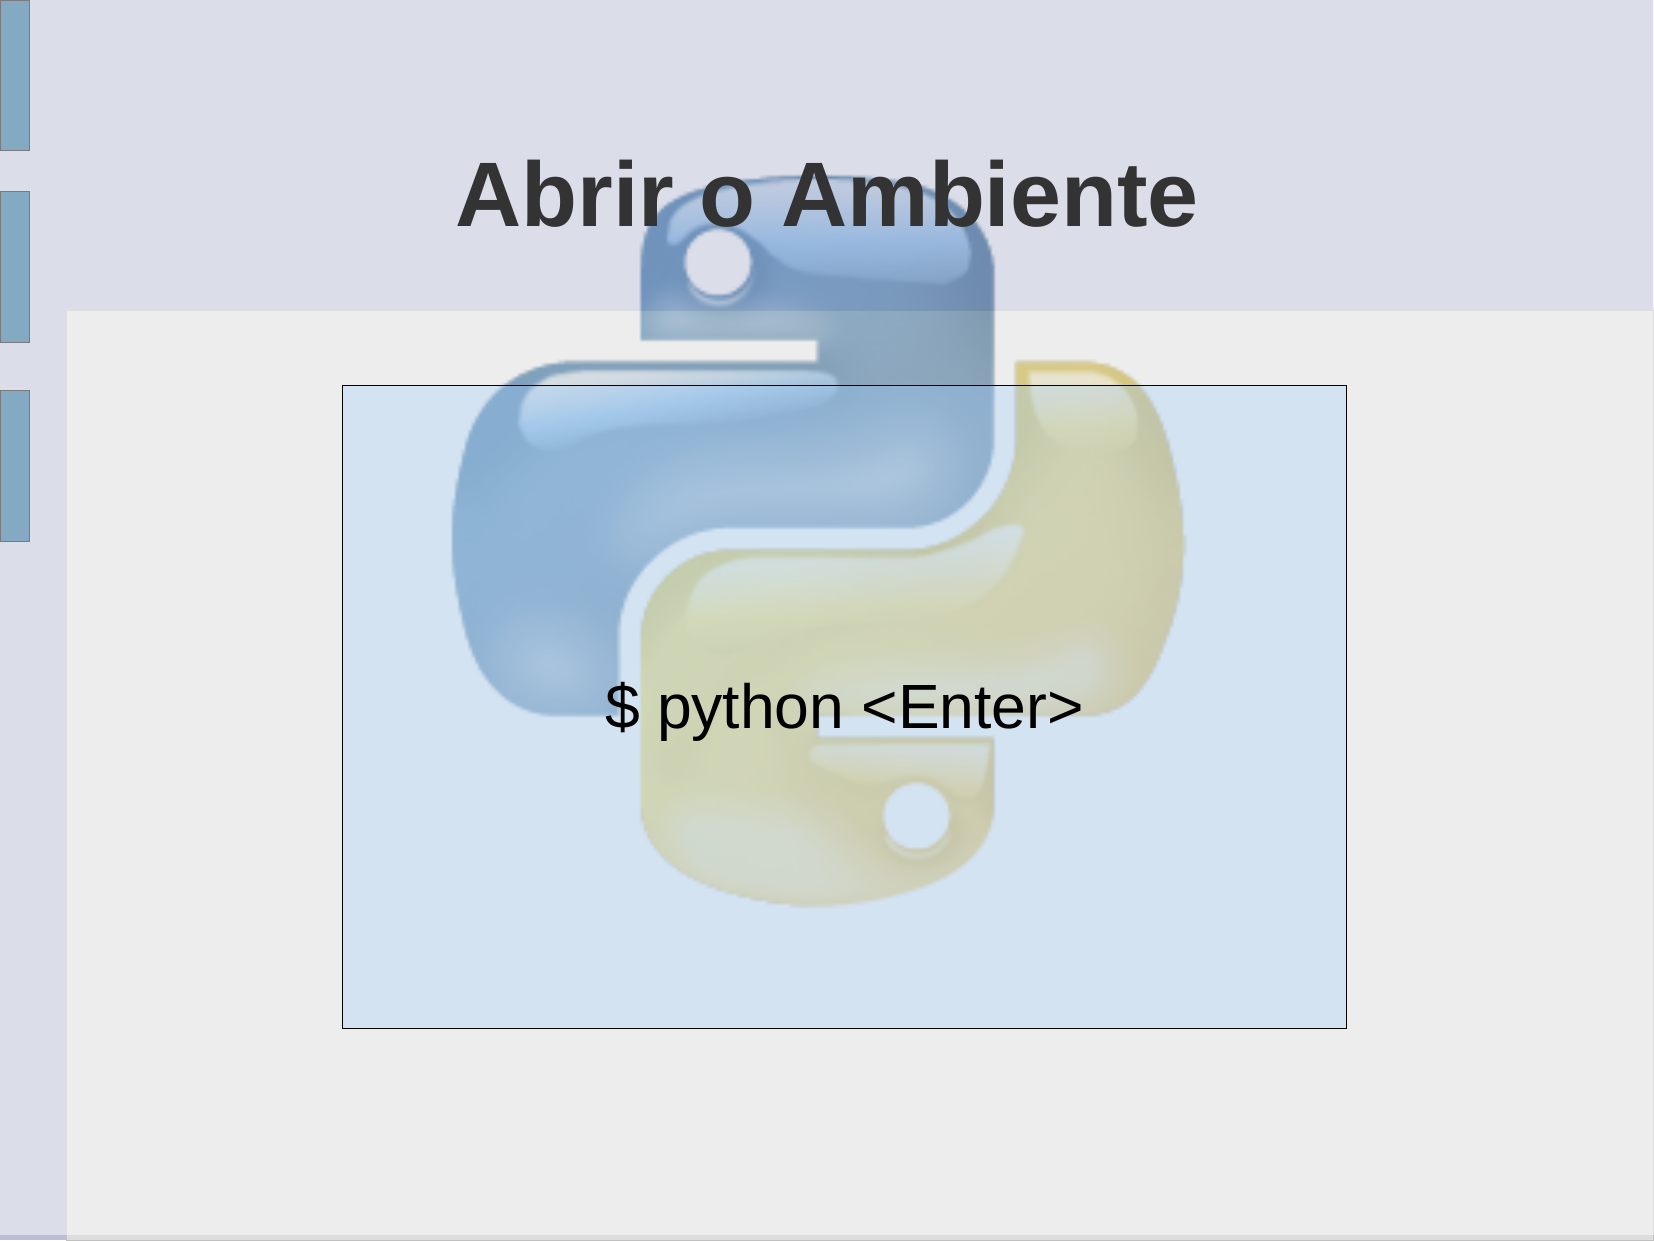

# Abrir o Ambiente
$ python <Enter>